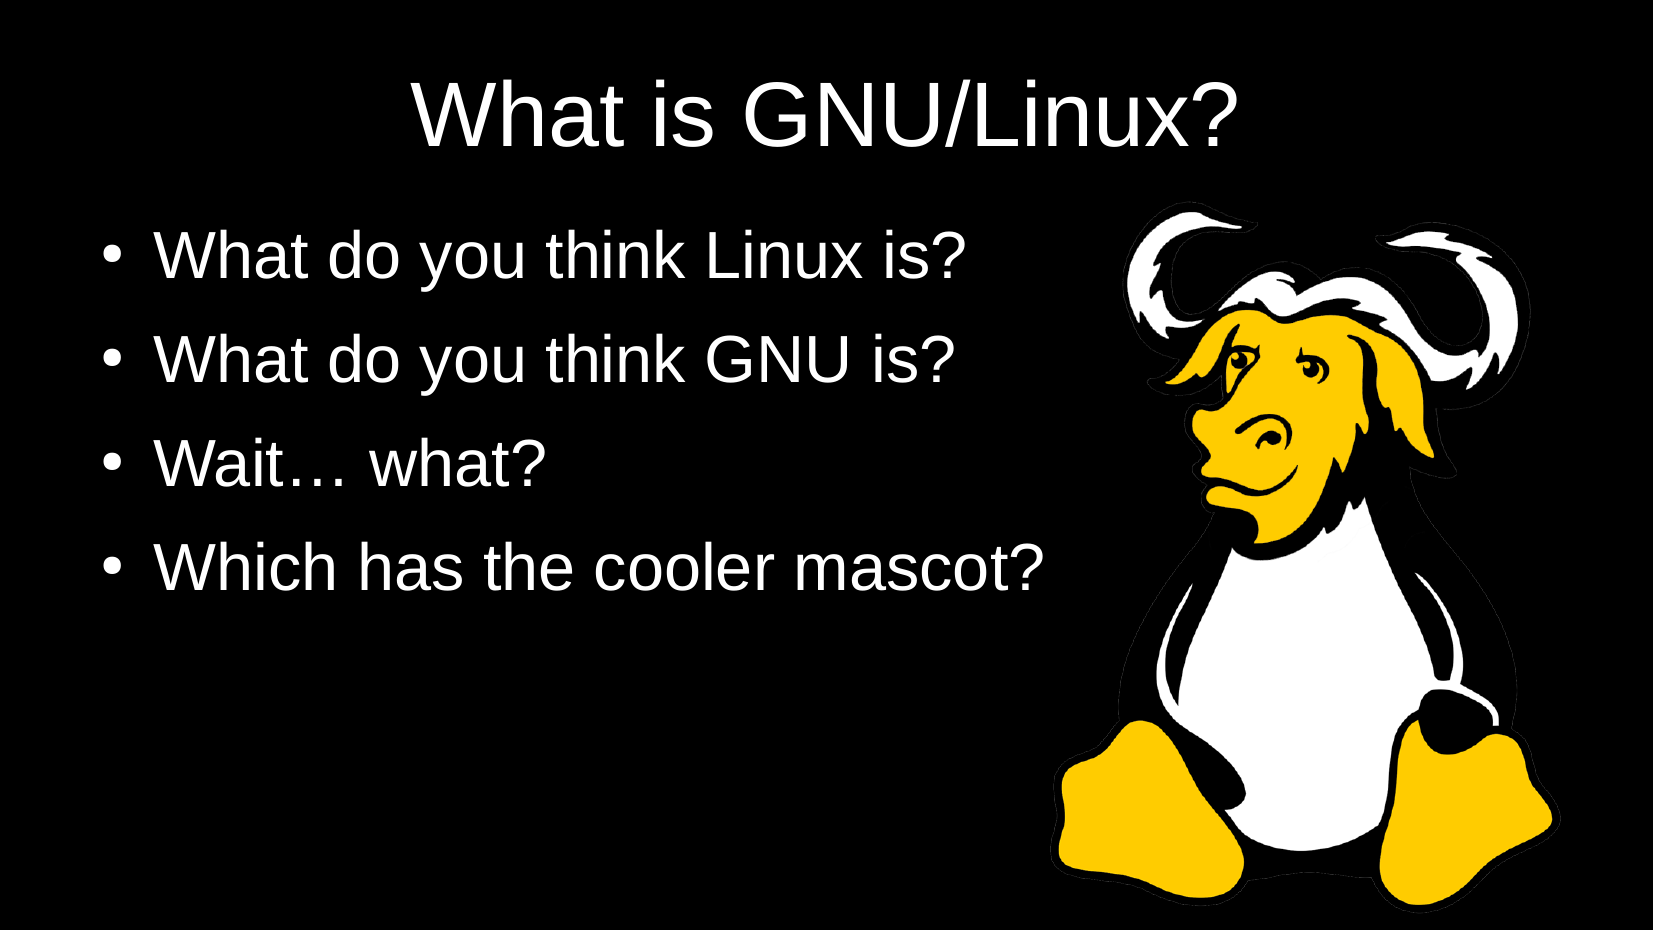

# What is GNU/Linux?
What do you think Linux is?
What do you think GNU is?
Wait… what?
Which has the cooler mascot?